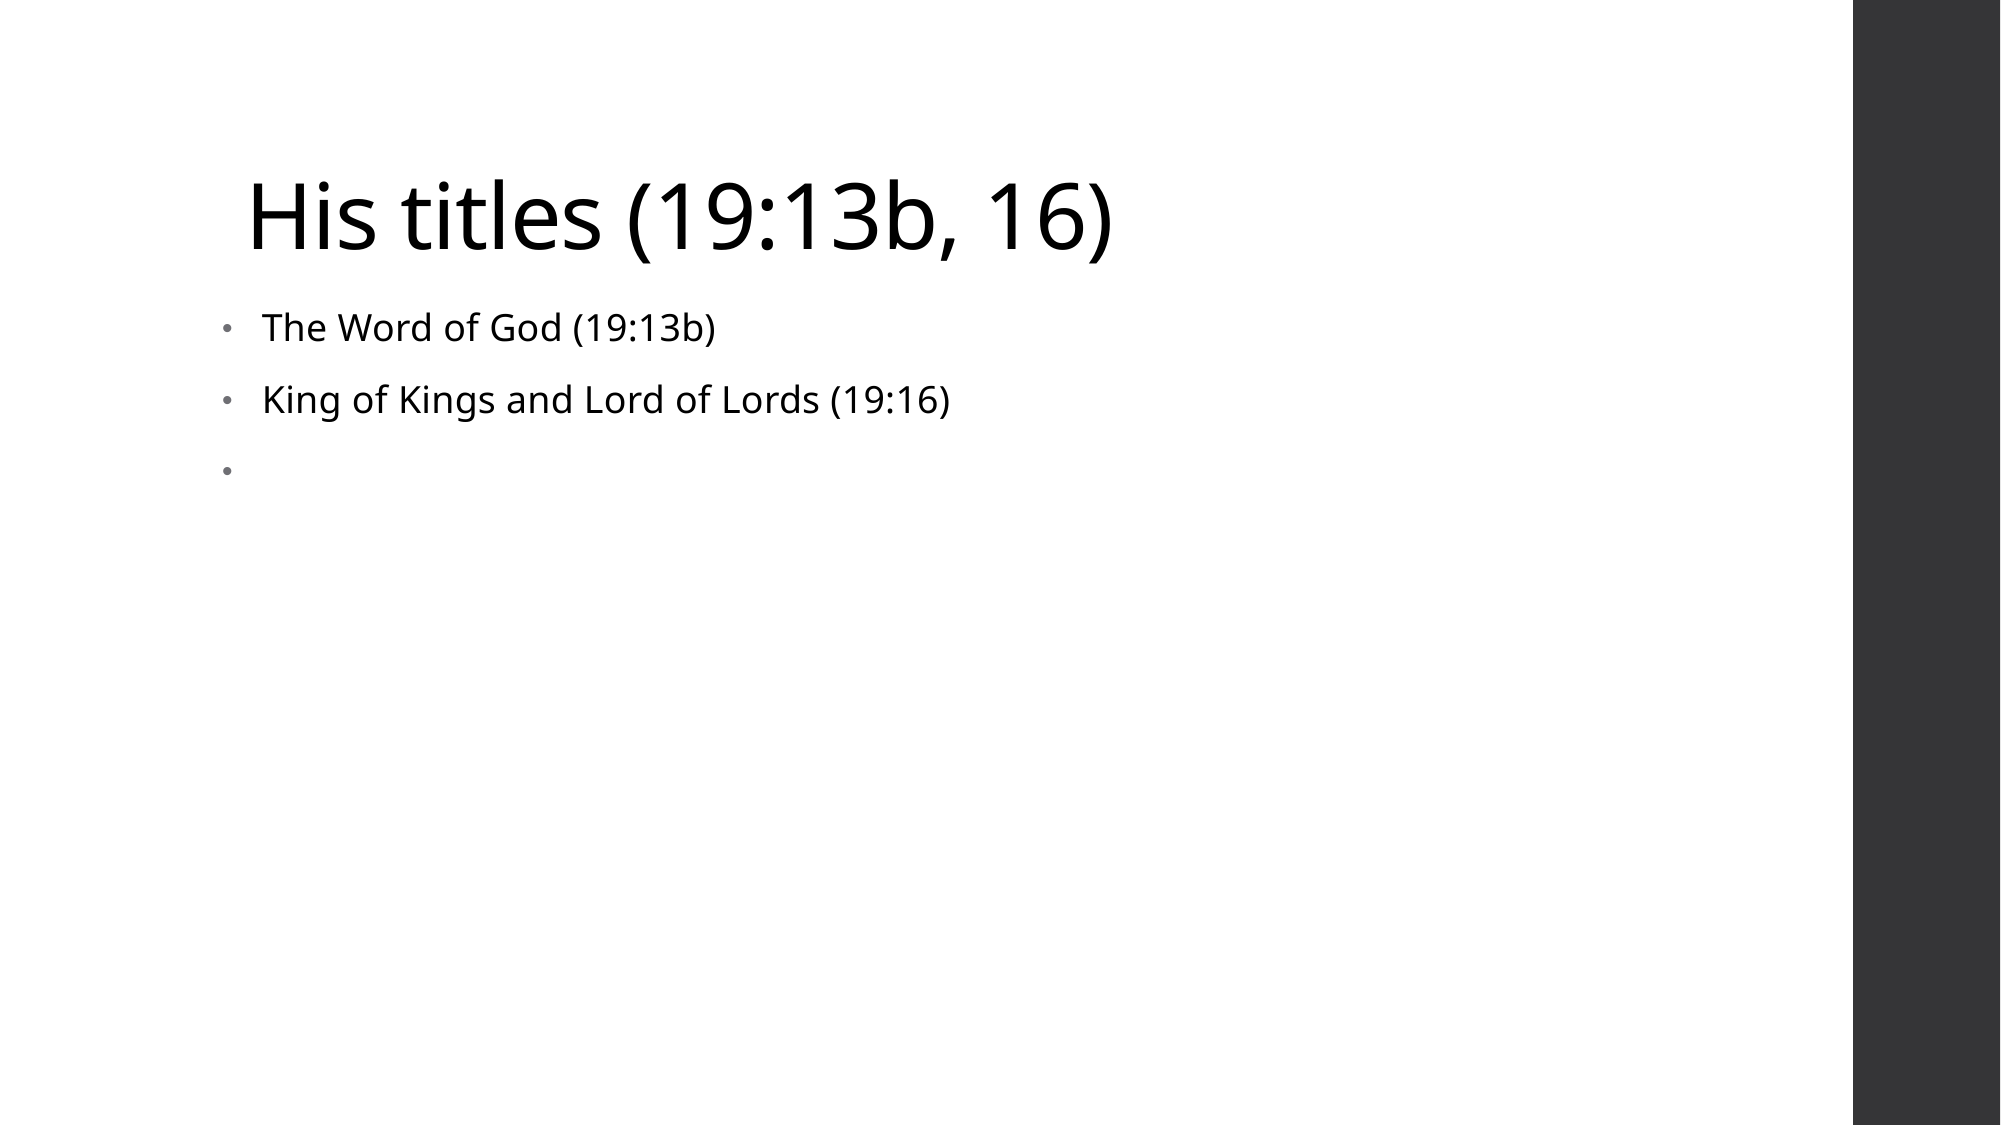

# His titles (19:13b, 16)
 The Word of God (19:13b)
 King of Kings and Lord of Lords (19:16)